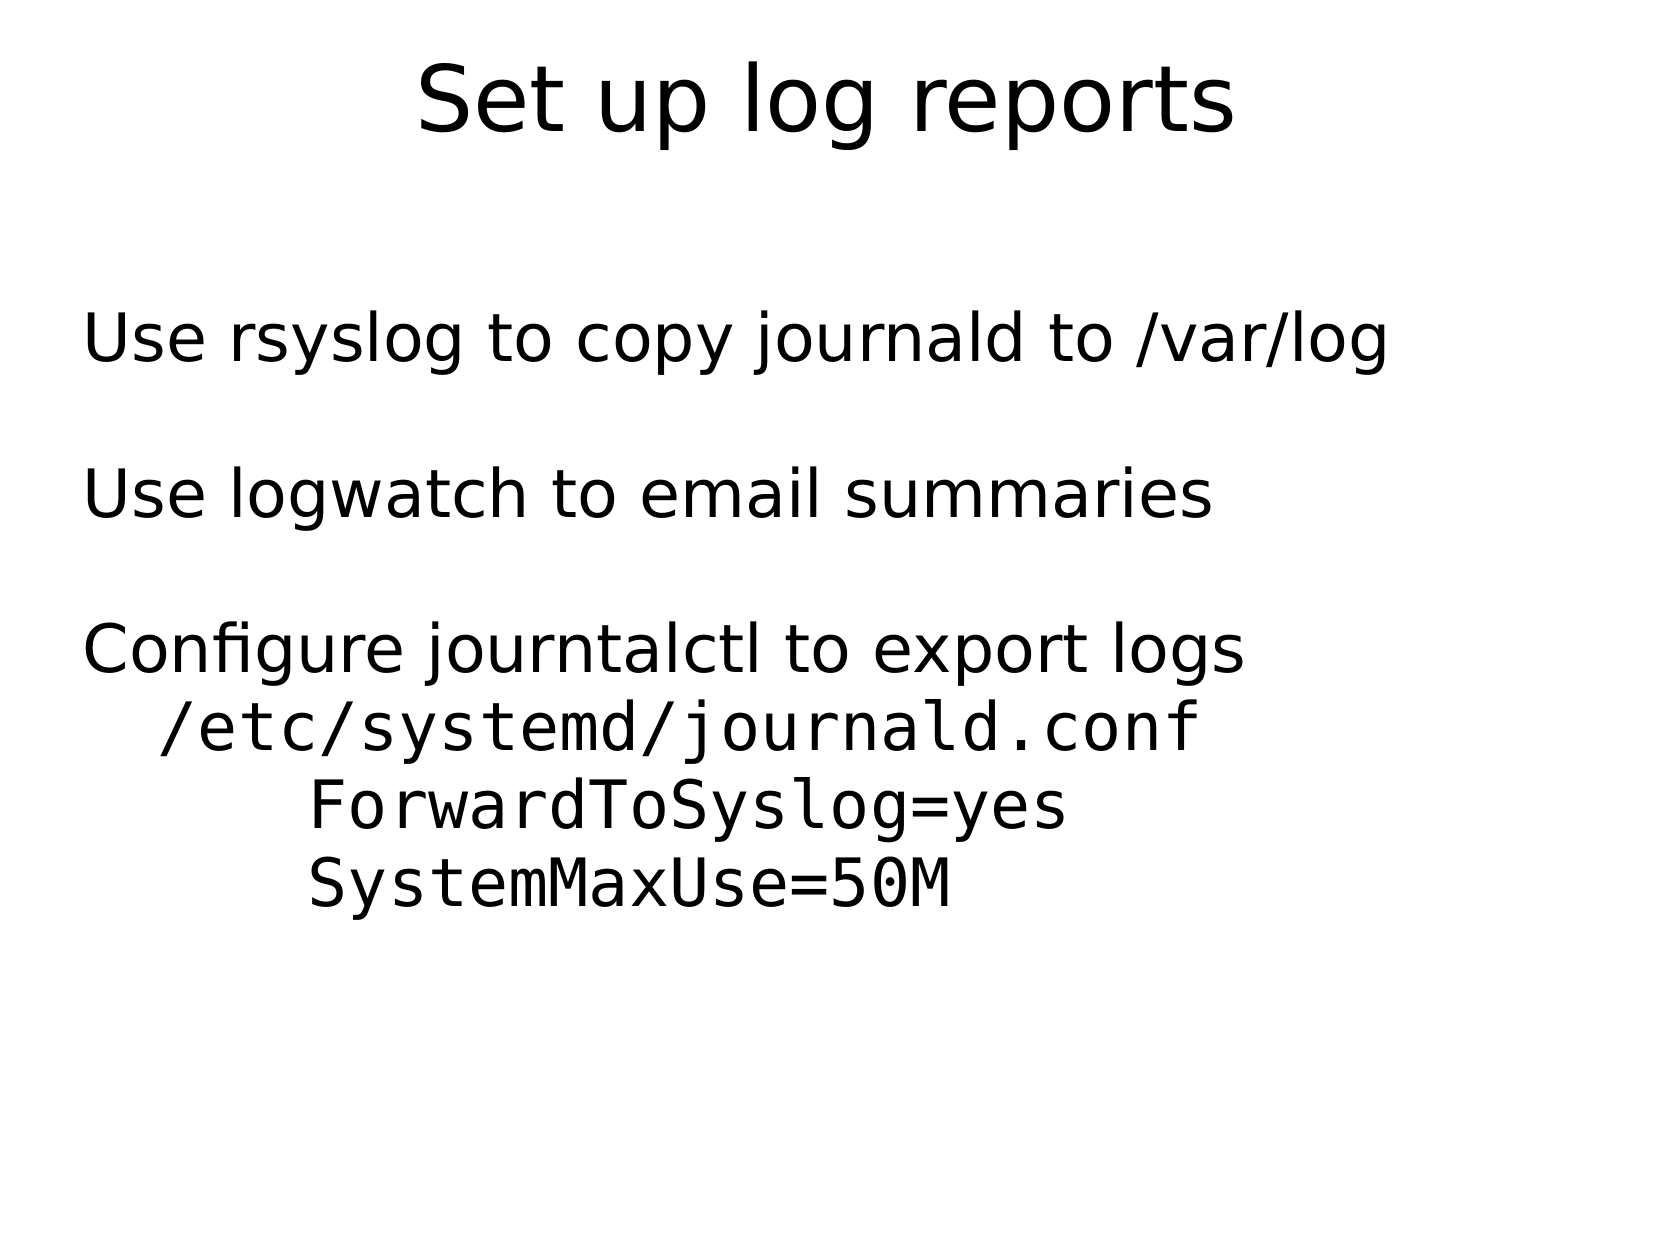

# Set up log reports
Use rsyslog to copy journald to /var/log
Use logwatch to email summaries
Configure journtalctl to export logs
	/etc/systemd/journald.conf
 	ForwardToSyslog=yes
 	SystemMaxUse=50M